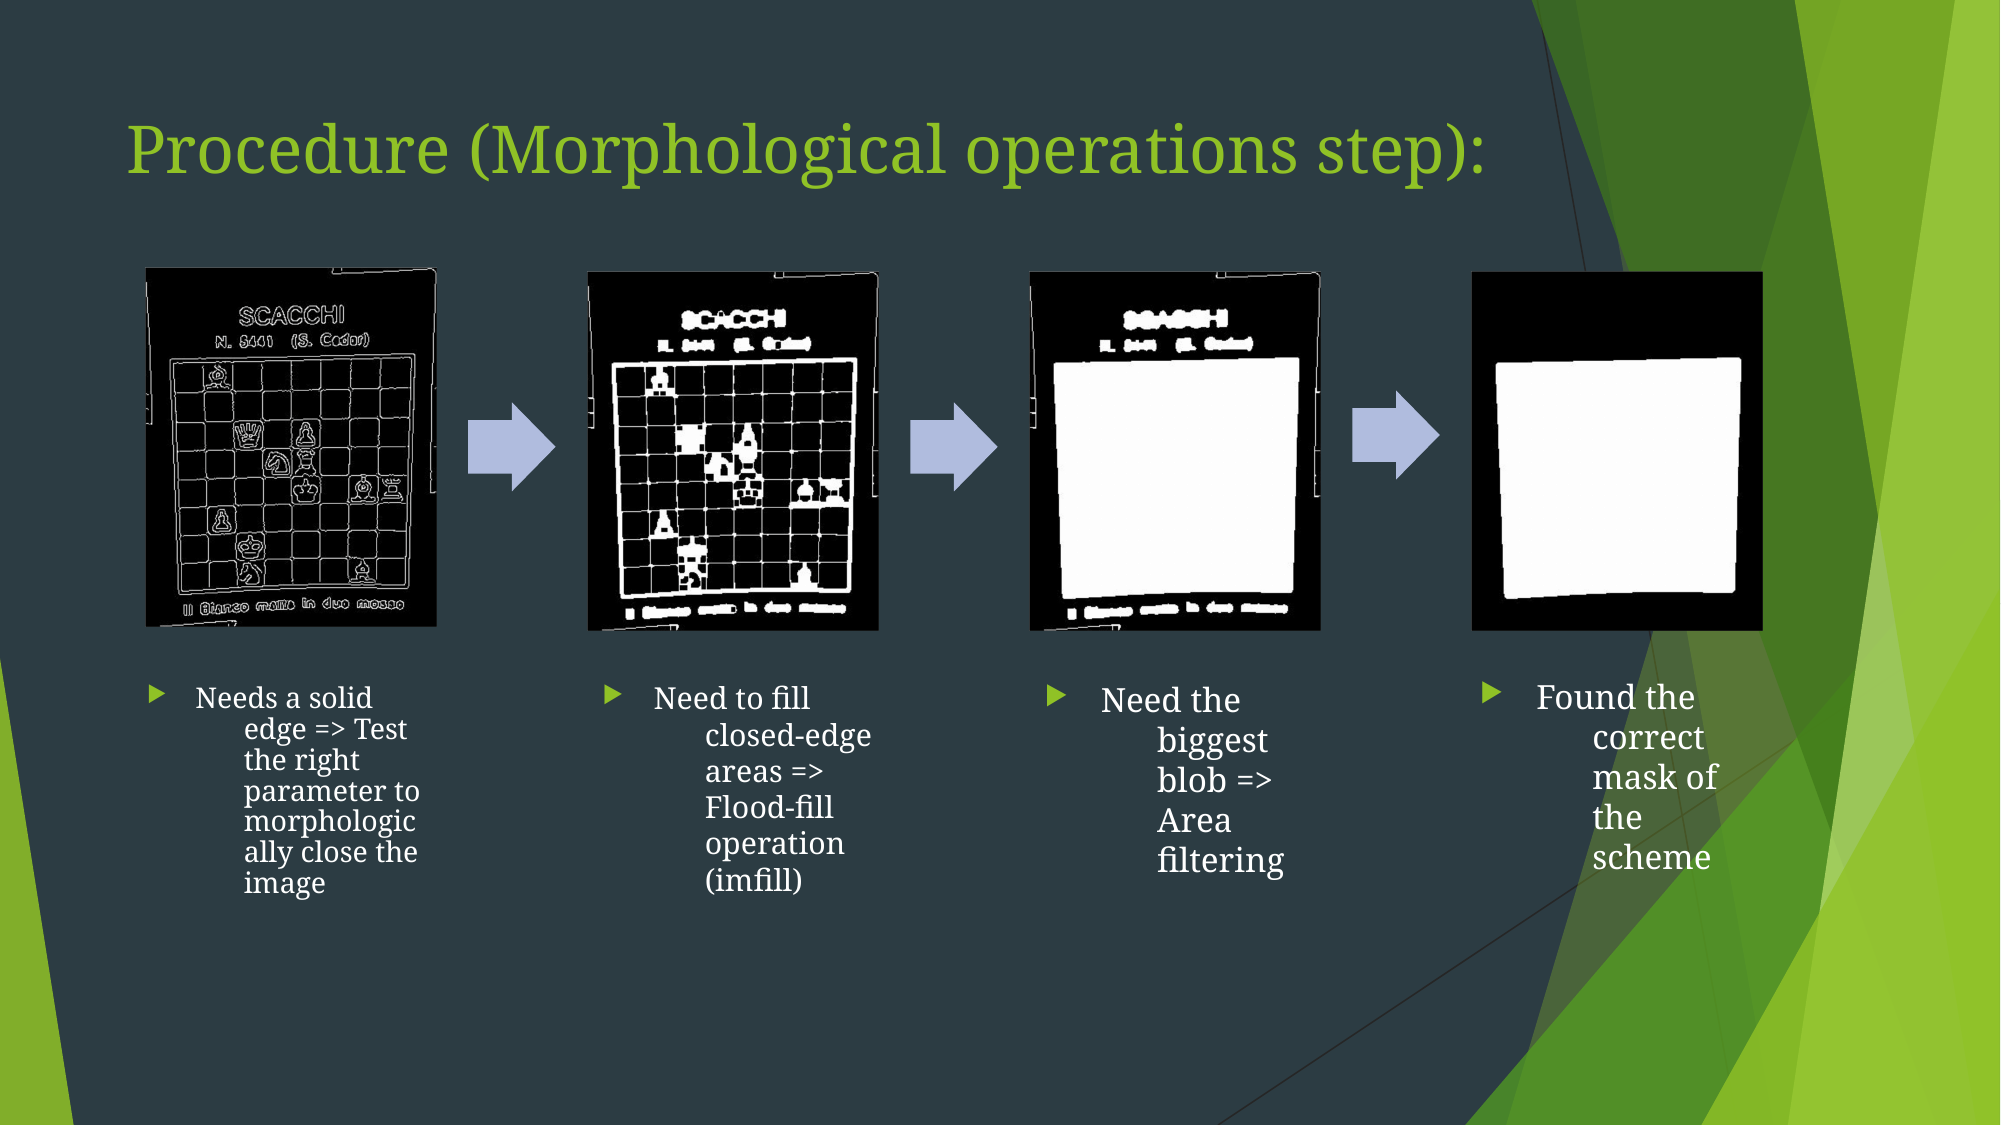

# Procedure (Morphological operations step):
Found the correct mask of the scheme
Need to fill closed-edge areas => Flood-fill operation (imfill)
Need the biggest blob => Area filtering
Needs a solid edge => Test the right parameter to morphologically close the image